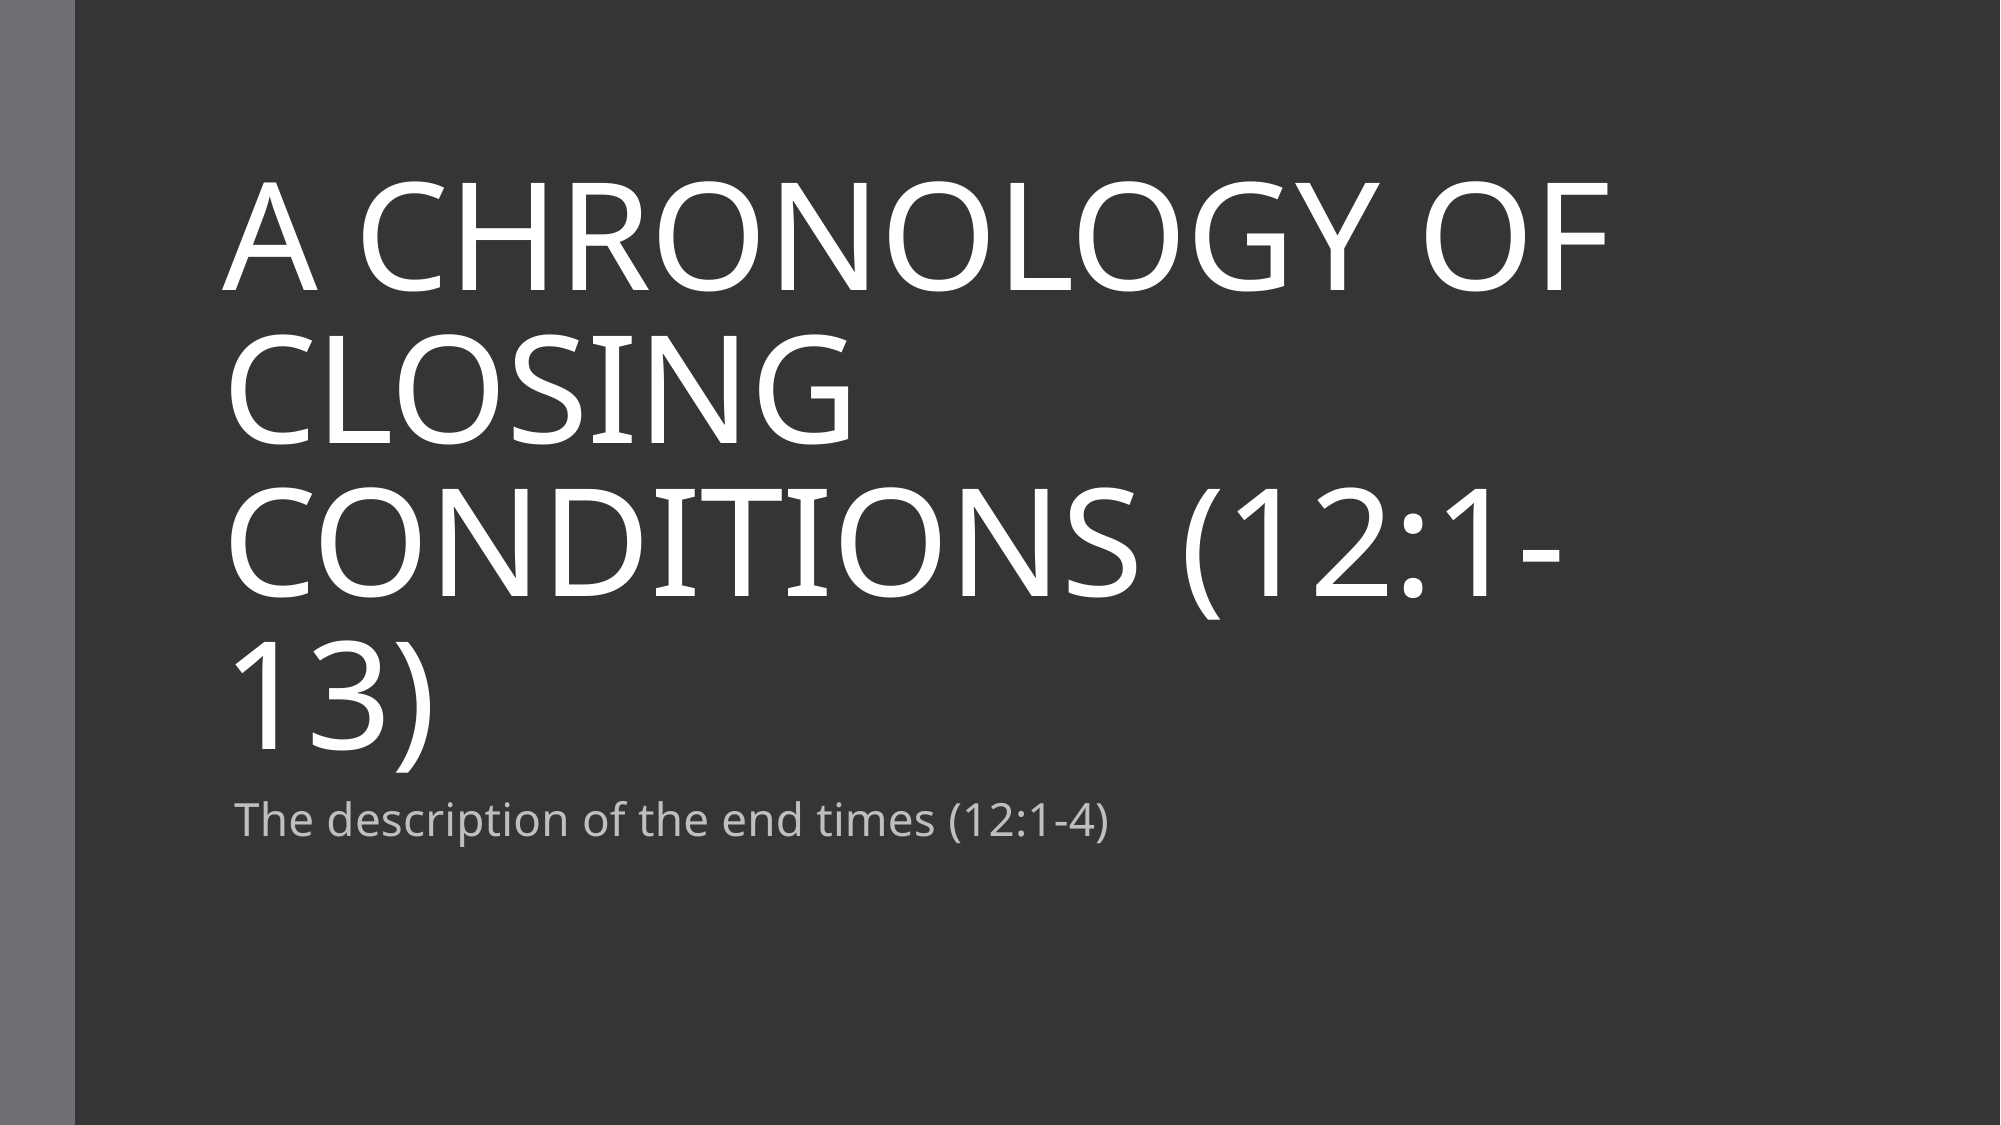

# A CHRONOLOGY OF CLOSING CONDITIONS (12:1-13)
 The description of the end times (12:1-4)